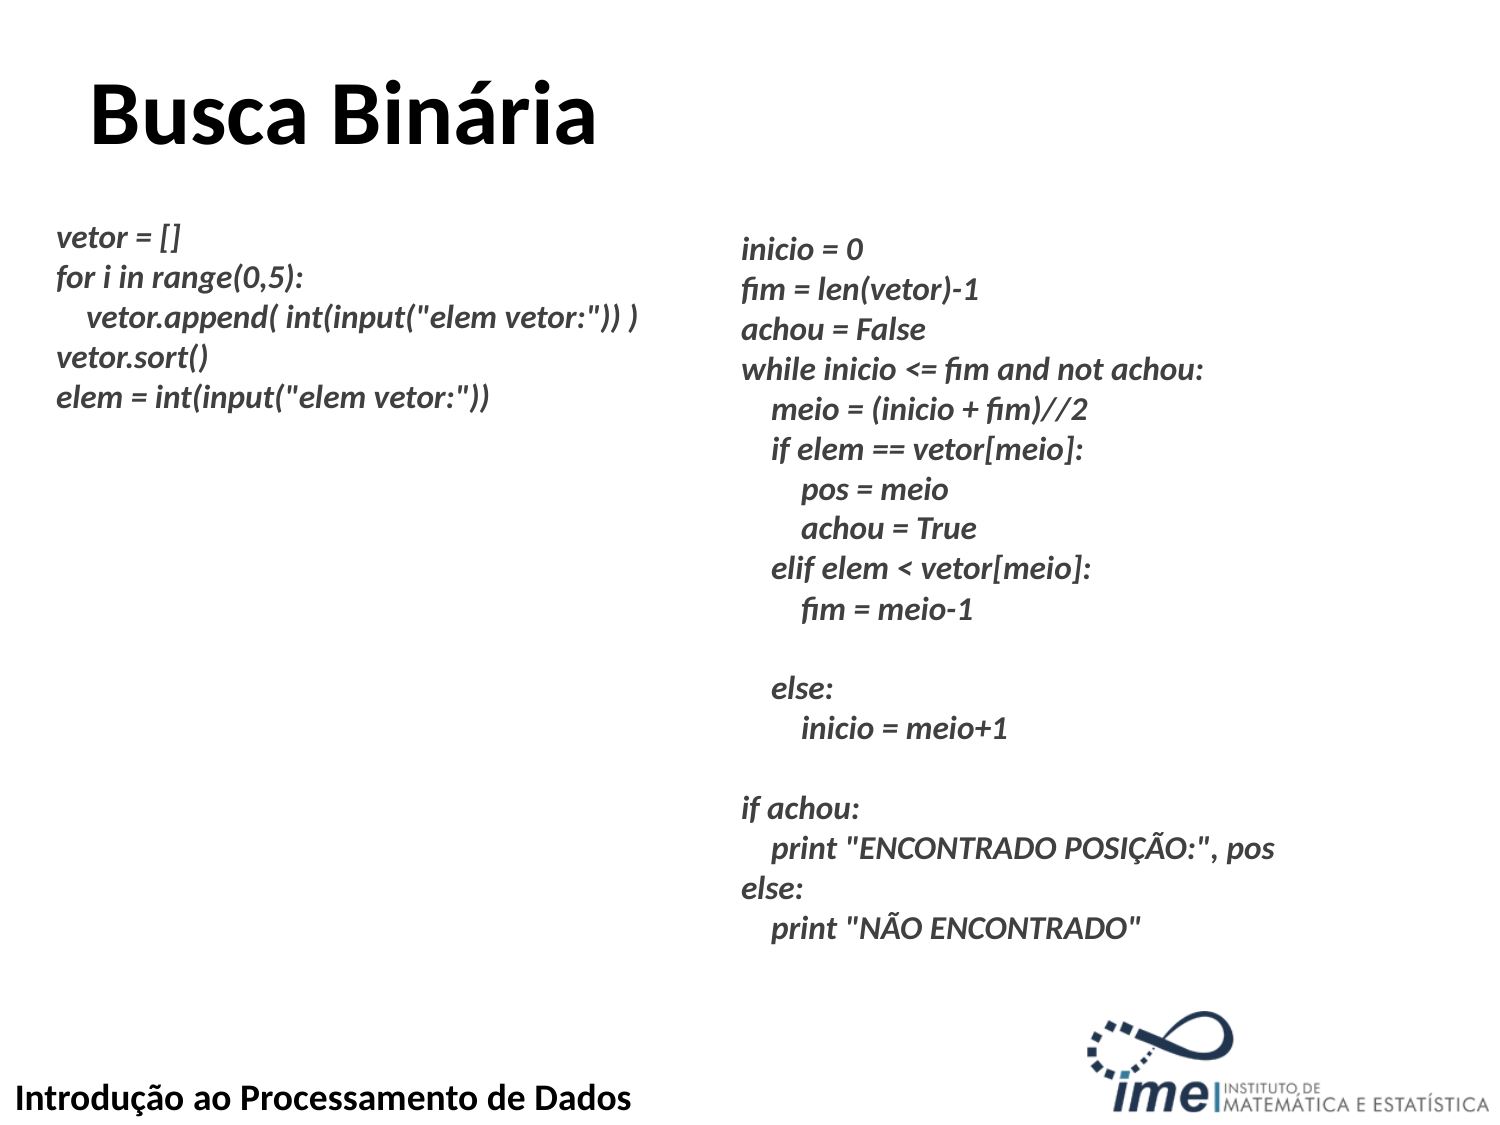

# Busca Binária
vetor = []
for i in range(0,5):
 vetor.append( int(input("elem vetor:")) )
vetor.sort()
elem = int(input("elem vetor:"))
inicio = 0
fim = len(vetor)-1
achou = False
while inicio <= fim and not achou:
 meio = (inicio + fim)//2
 if elem == vetor[meio]:
 pos = meio
 achou = True
 elif elem < vetor[meio]:
 fim = meio-1
 else:
 inicio = meio+1
if achou:
 print "ENCONTRADO POSIÇÃO:", pos
else:
 print "NÃO ENCONTRADO"